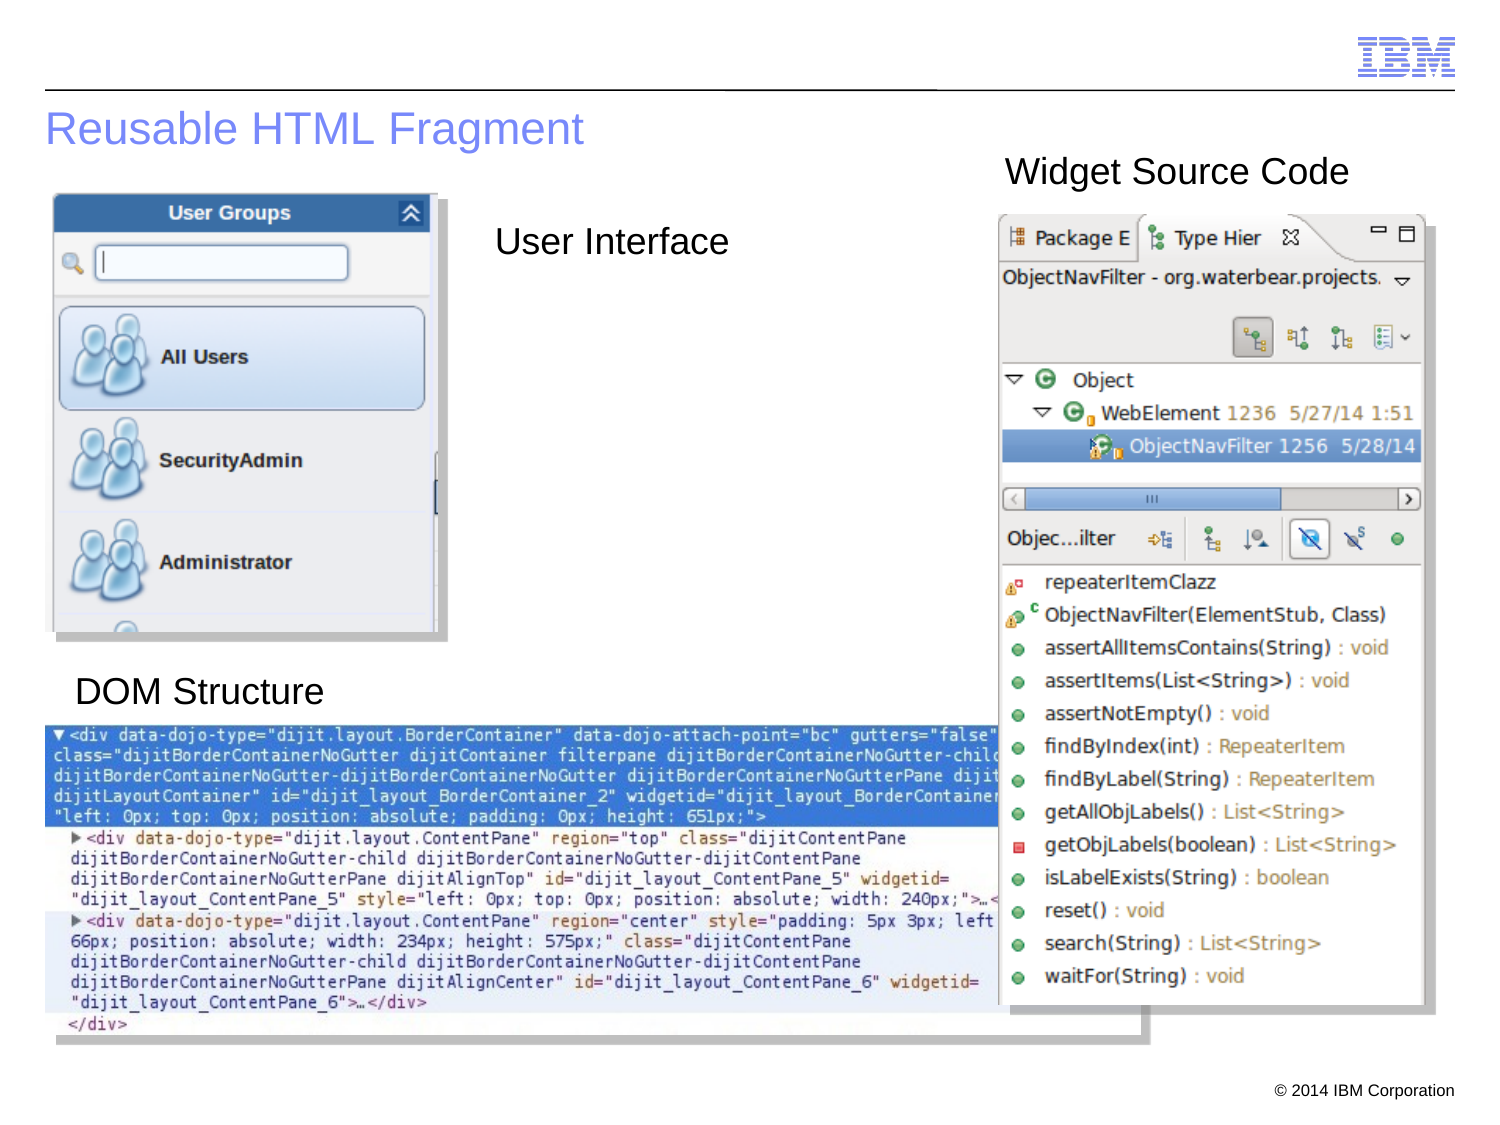

# Reusable HTML Fragment
Widget Source Code
User Interface
DOM Structure